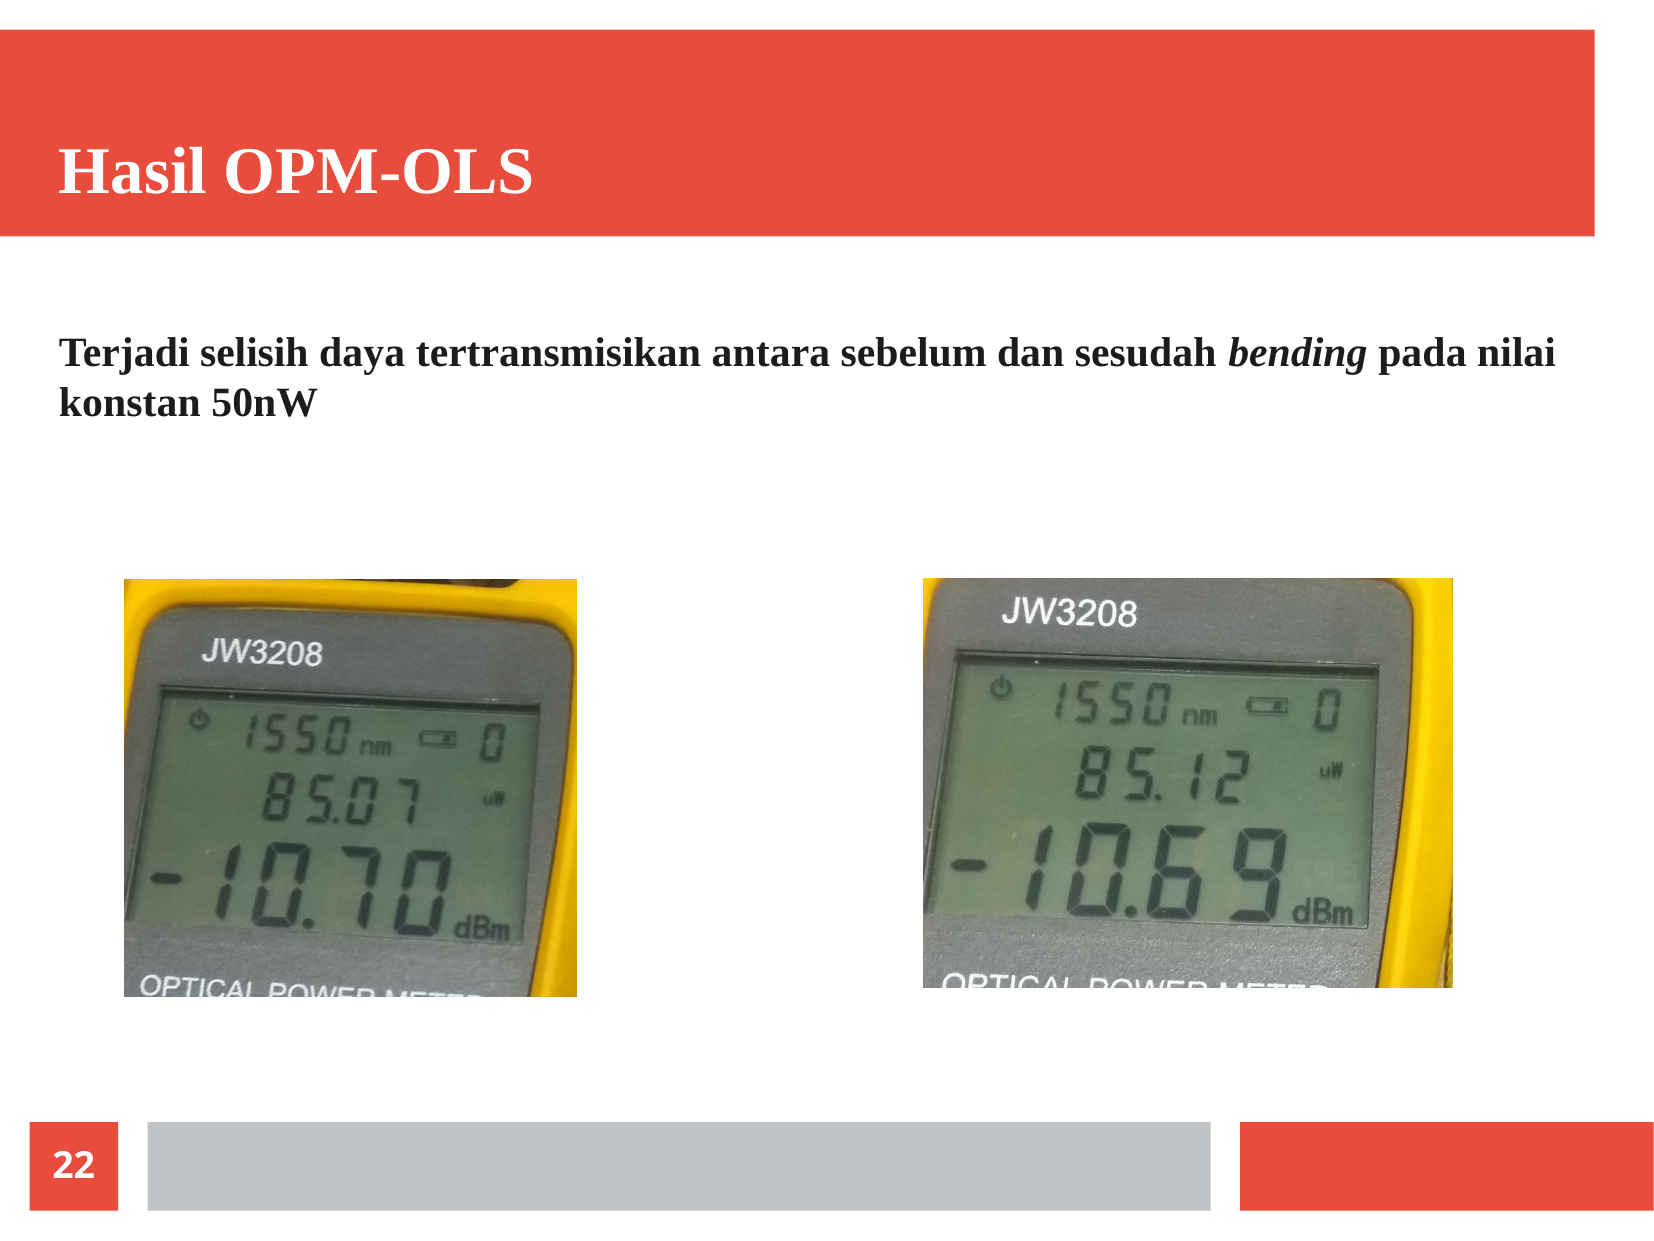

# Hasil OPM-OLS
Terjadi selisih daya tertransmisikan antara sebelum dan sesudah bending pada nilai konstan 50nW